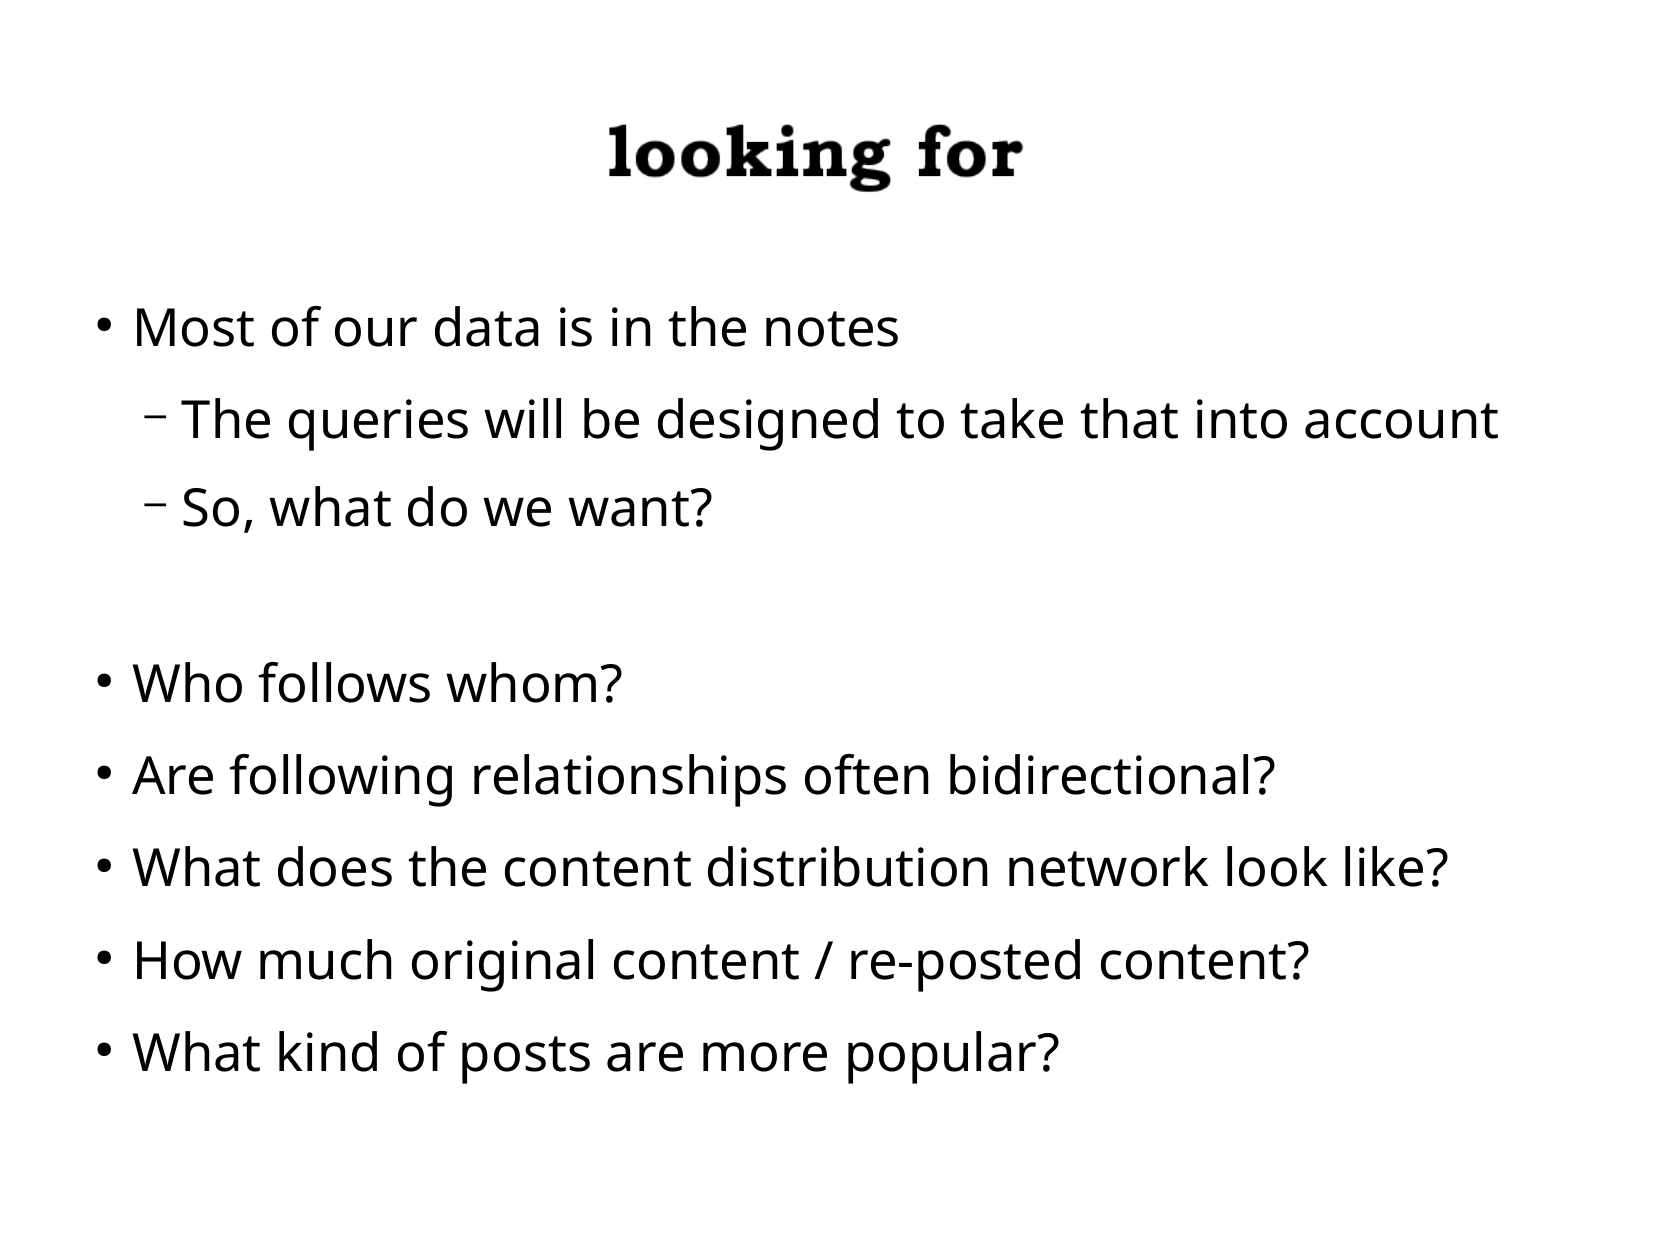

# Most of our data is in the notes
The queries will be designed to take that into account
So, what do we want?
Who follows whom?
Are following relationships often bidirectional?
What does the content distribution network look like?
How much original content / re-posted content?
What kind of posts are more popular?